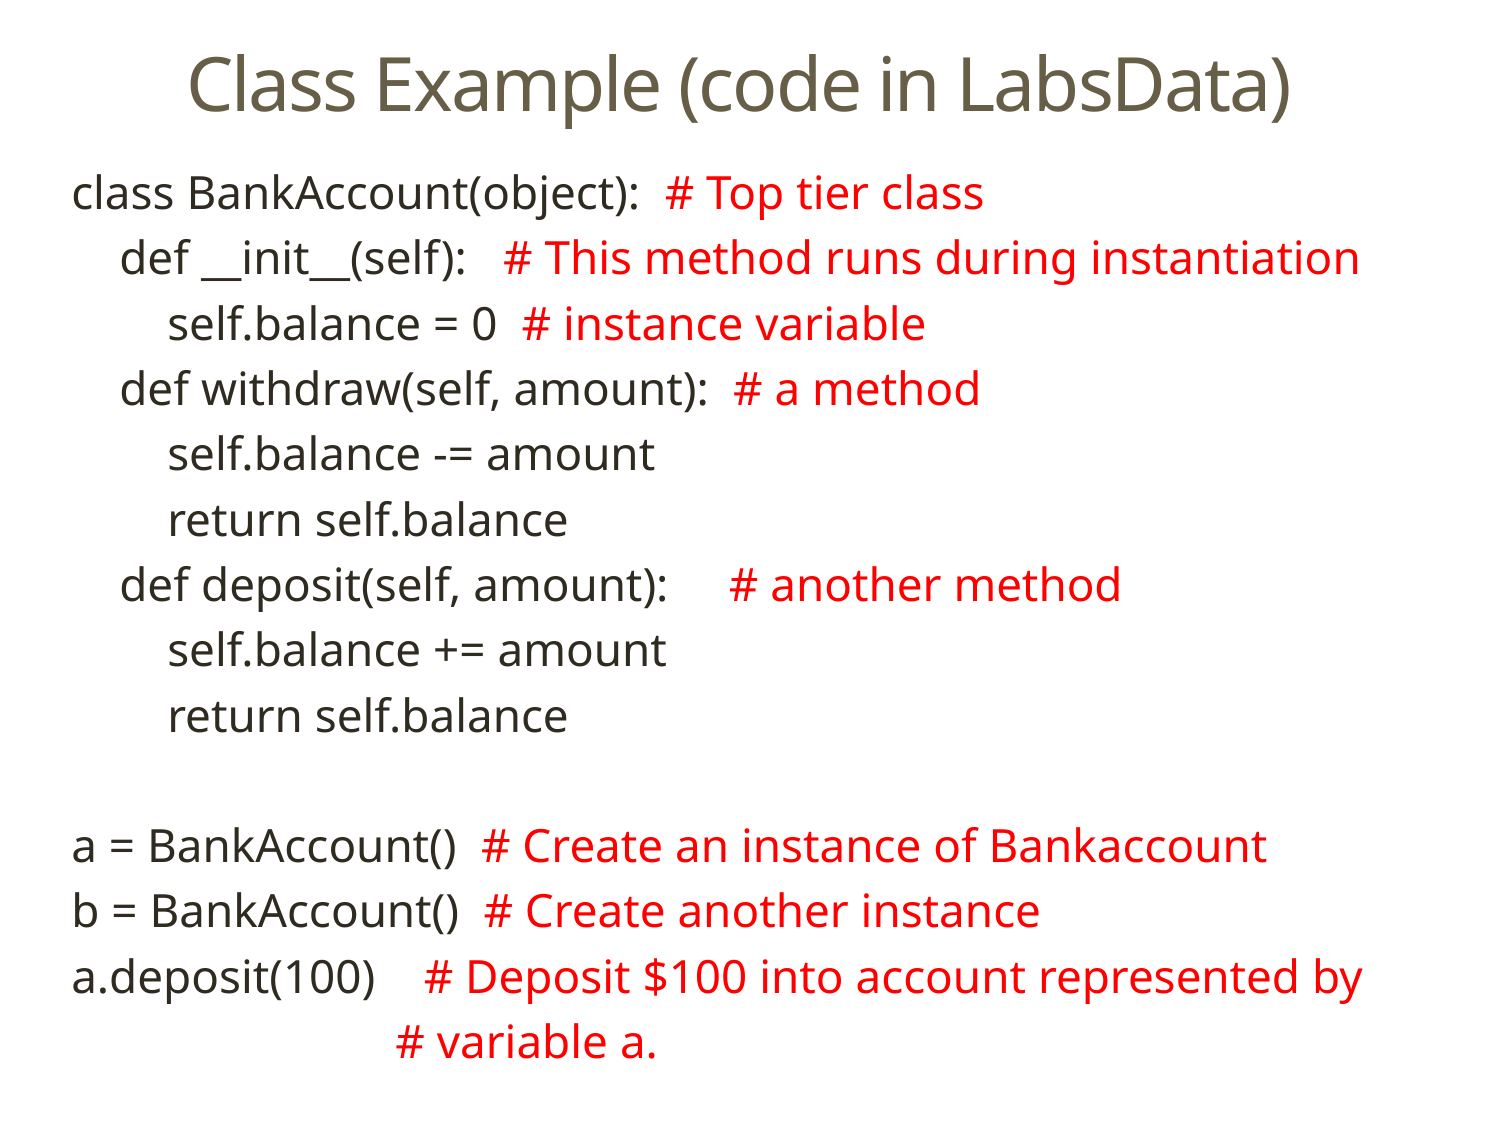

# Class Example (code in LabsData)
class BankAccount(object): # Top tier class
 def __init__(self): # This method runs during instantiation
 self.balance = 0 # instance variable
 def withdraw(self, amount): # a method
 self.balance -= amount
 return self.balance
 def deposit(self, amount): # another method
 self.balance += amount
 return self.balance
a = BankAccount() # Create an instance of Bankaccount
b = BankAccount() # Create another instance
a.deposit(100) # Deposit $100 into account represented by
 # variable a.